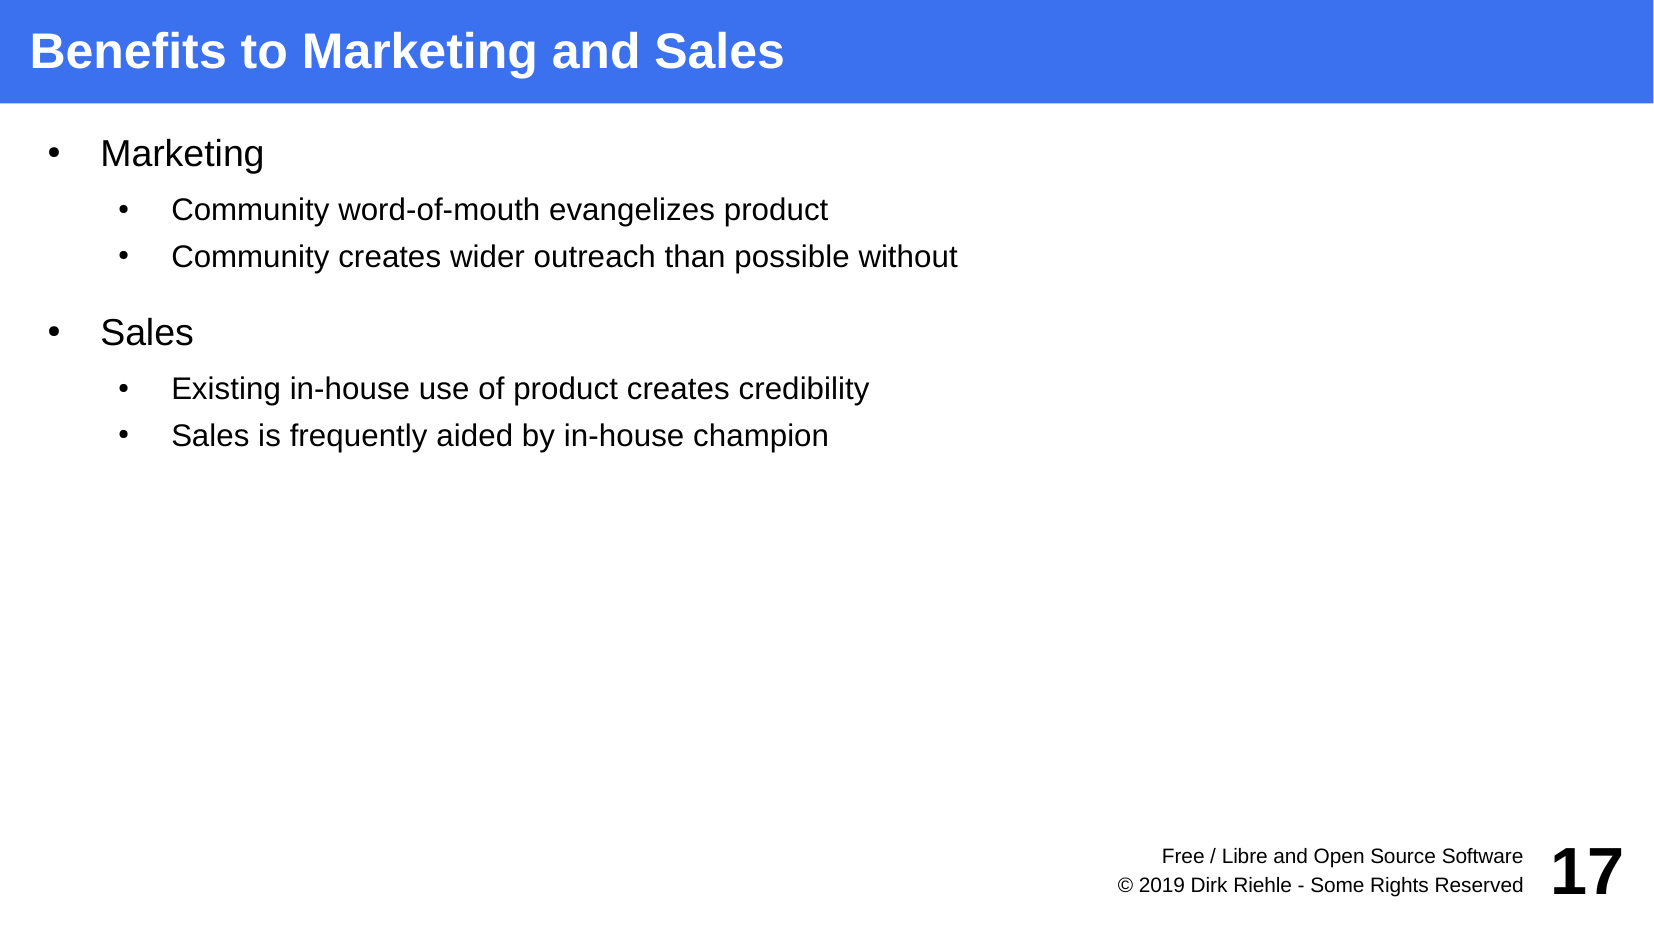

# Benefits to Marketing and Sales
Marketing
Community word-of-mouth evangelizes product
Community creates wider outreach than possible without
Sales
Existing in-house use of product creates credibility
Sales is frequently aided by in-house champion
Free / Libre and Open Source Software
17
© 2019 Dirk Riehle - Some Rights Reserved